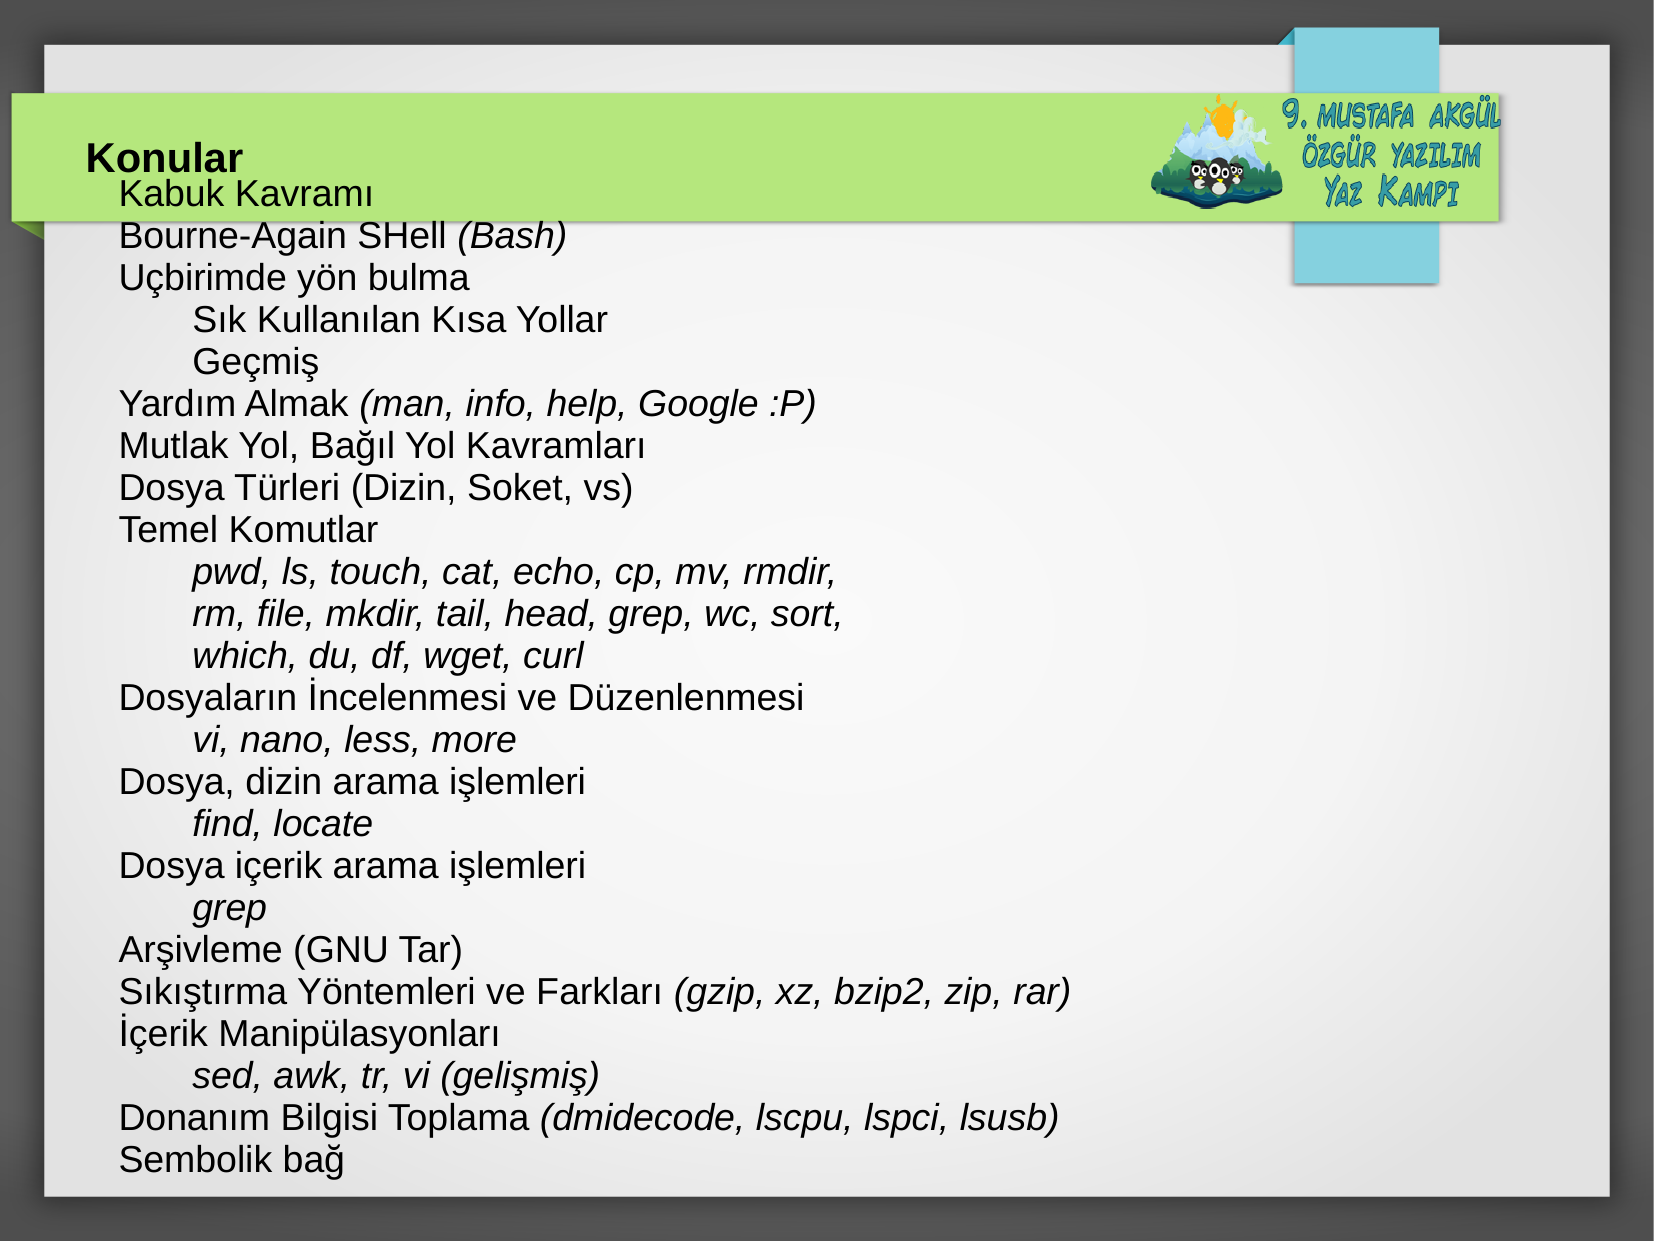

Konular
Kabuk Kavramı
Bourne-Again SHell (Bash)
Uçbirimde yön bulma
	Sık Kullanılan Kısa Yollar
	Geçmiş
Yardım Almak (man, info, help, Google :P)
Mutlak Yol, Bağıl Yol Kavramları
Dosya Türleri (Dizin, Soket, vs)
Temel Komutlar
	pwd, ls, touch, cat, echo, cp, mv, rmdir,
	rm, file, mkdir, tail, head, grep, wc, sort,
	which, du, df, wget, curl
Dosyaların İncelenmesi ve Düzenlenmesi
	vi, nano, less, more
Dosya, dizin arama işlemleri
	find, locate
Dosya içerik arama işlemleri
	grep
Arşivleme (GNU Tar)
Sıkıştırma Yöntemleri ve Farkları (gzip, xz, bzip2, zip, rar)
İçerik Manipülasyonları
	sed, awk, tr, vi (gelişmiş)
Donanım Bilgisi Toplama (dmidecode, lscpu, lspci, lsusb)
Sembolik bağ